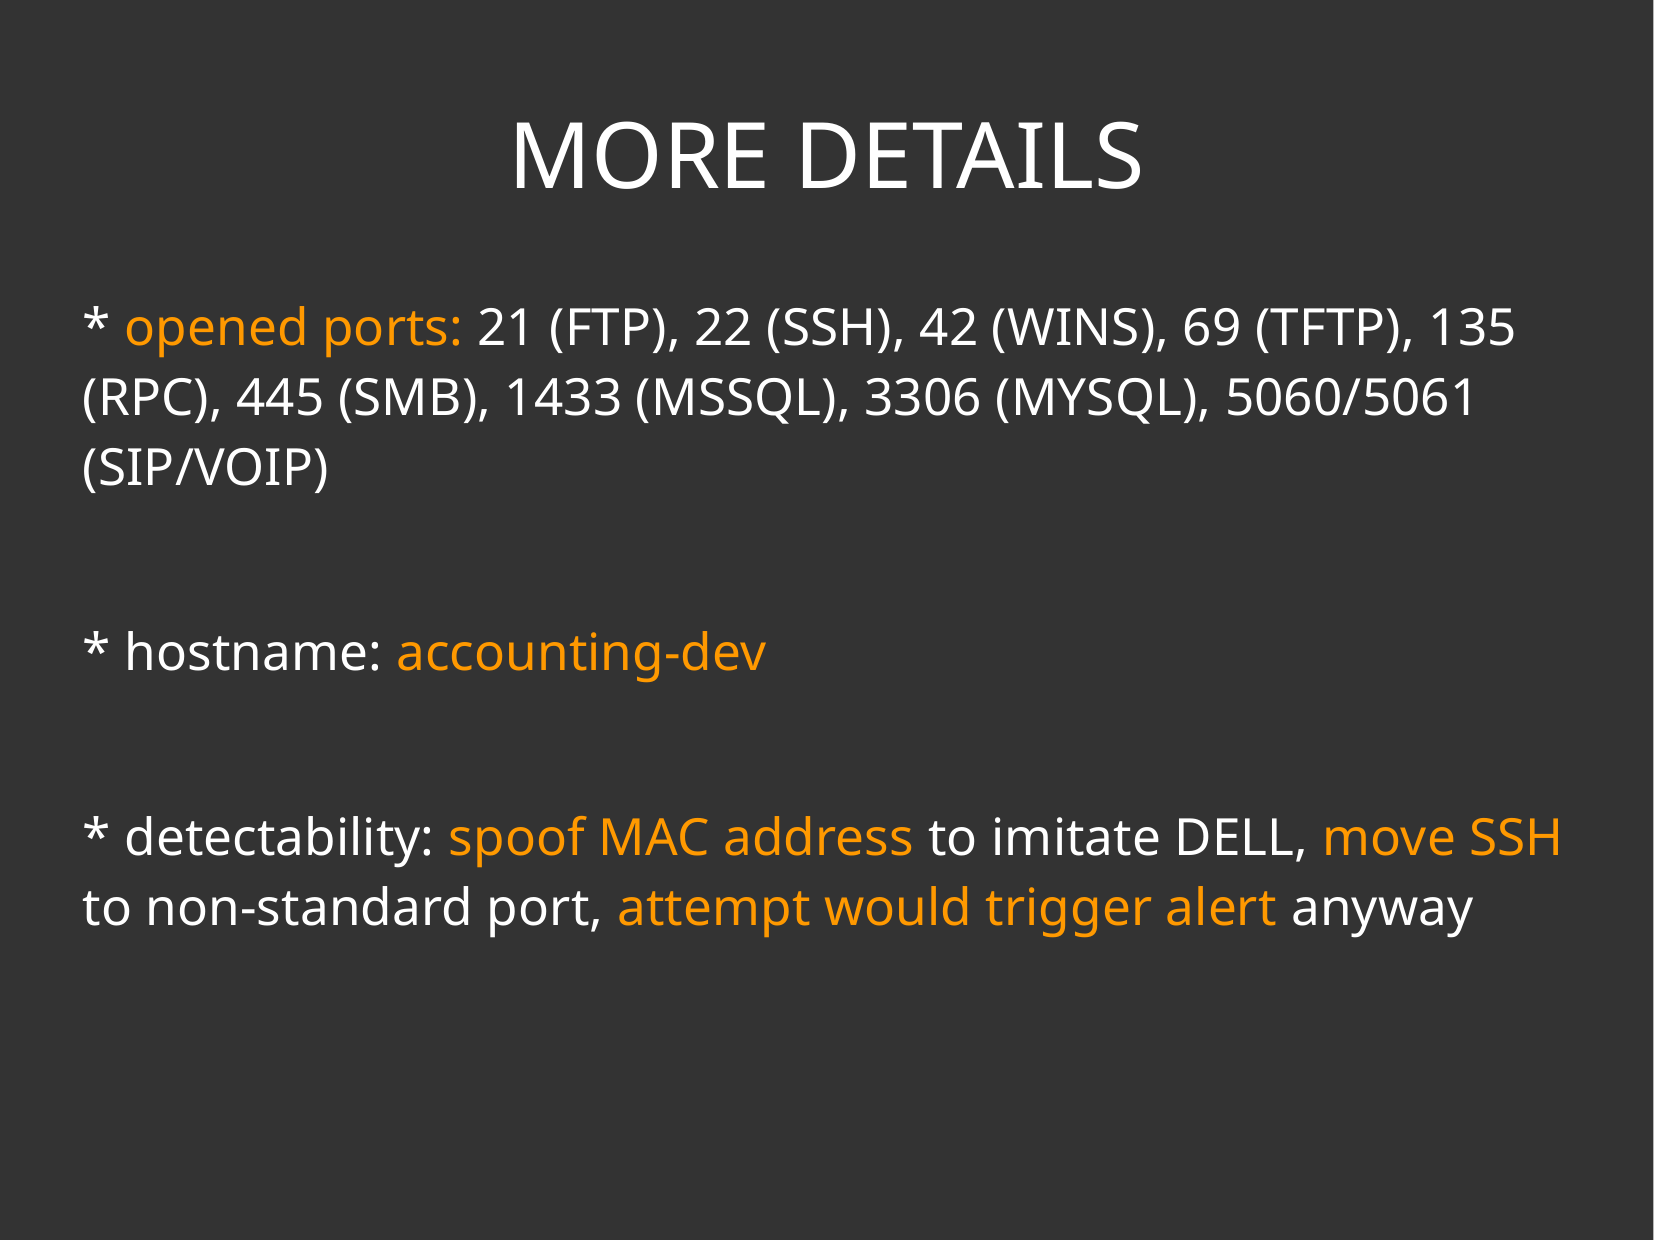

# MORE DETAILS
* opened ports: 21 (FTP), 22 (SSH), 42 (WINS), 69 (TFTP), 135 (RPC), 445 (SMB), 1433 (MSSQL), 3306 (MYSQL), 5060/5061 (SIP/VOIP)
* hostname: accounting-dev
* detectability: spoof MAC address to imitate DELL, move SSH to non-standard port, attempt would trigger alert anyway